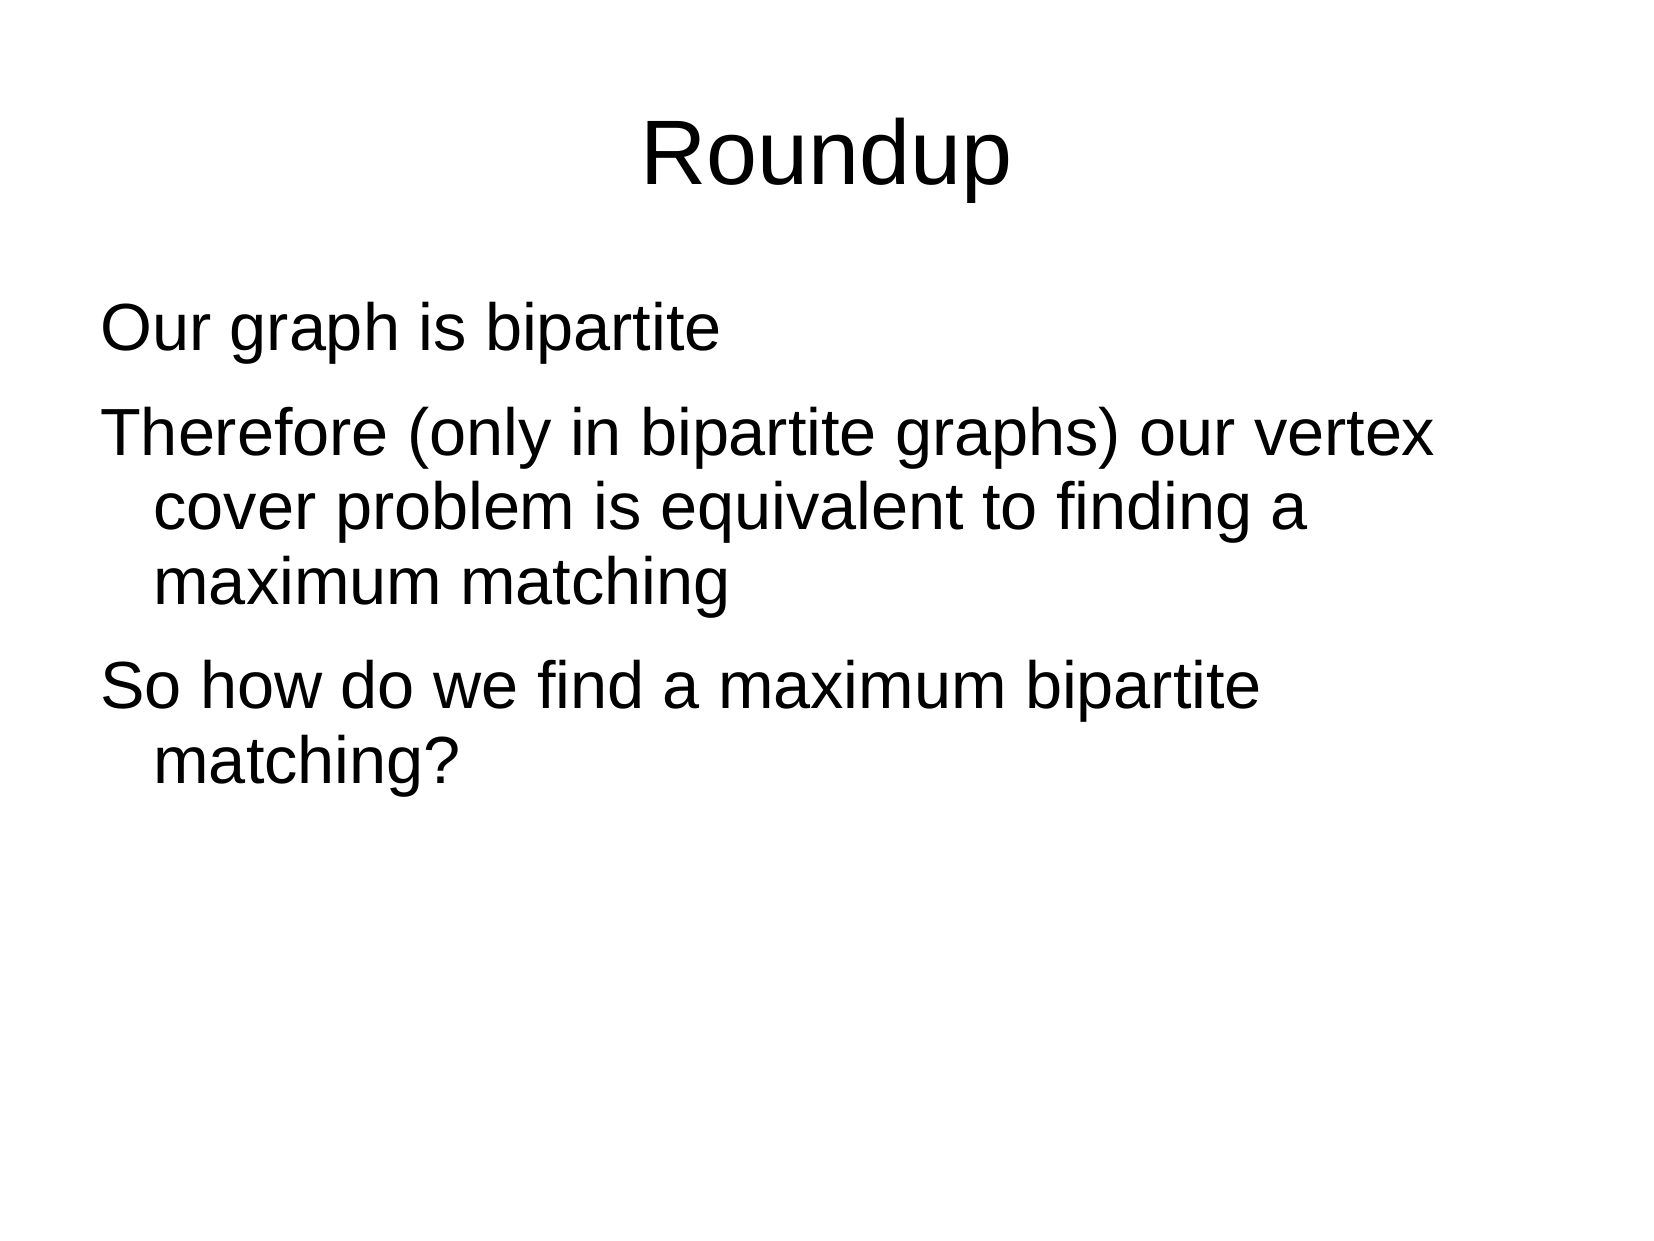

# Roundup
Our graph is bipartite
Therefore (only in bipartite graphs) our vertex cover problem is equivalent to finding a maximum matching
So how do we find a maximum bipartite matching?